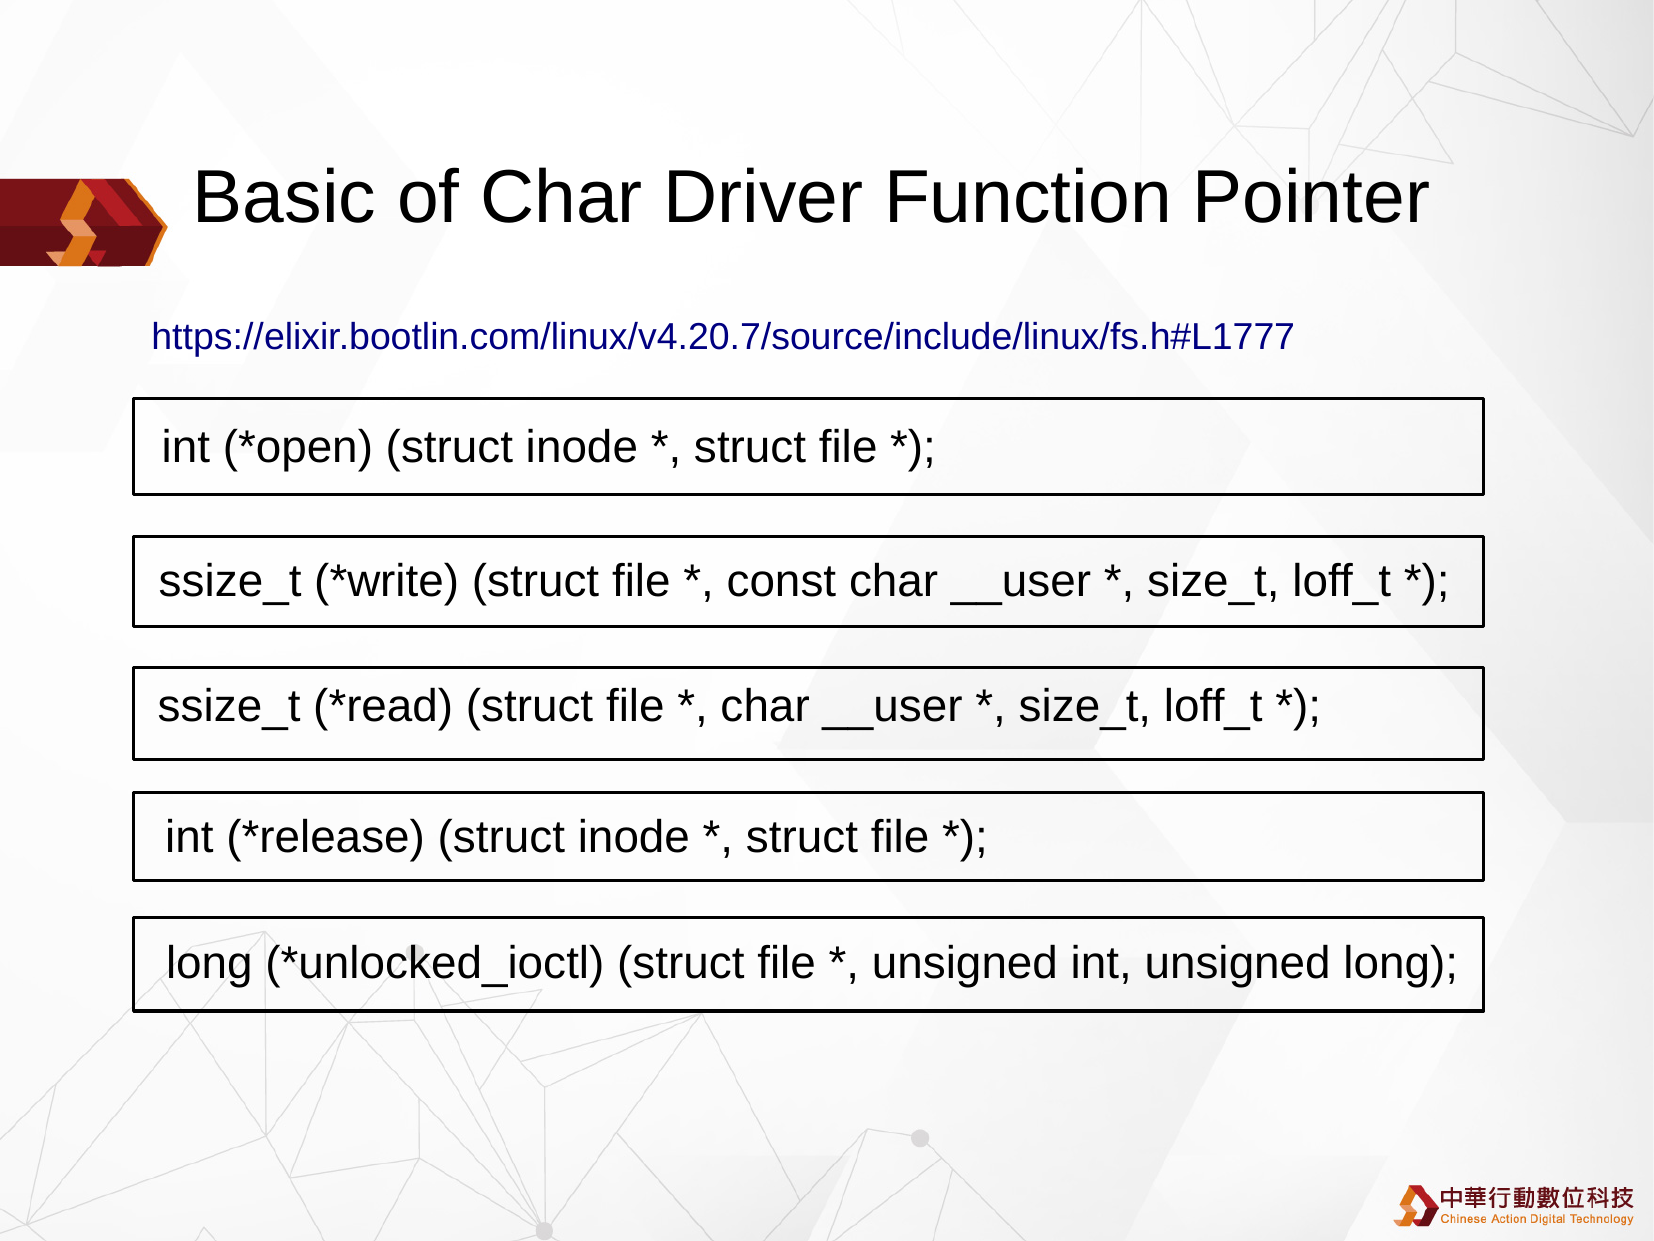

# Basic of Char Driver Function Pointer
https://elixir.bootlin.com/linux/v4.20.7/source/include/linux/fs.h#L1777
int (*open) (struct inode *, struct file *);
ssize_t (*write) (struct file *, const char __user *, size_t, loff_t *);
ssize_t (*read) (struct file *, char __user *, size_t, loff_t *);
int (*release) (struct inode *, struct file *);
long (*unlocked_ioctl) (struct file *, unsigned int, unsigned long);